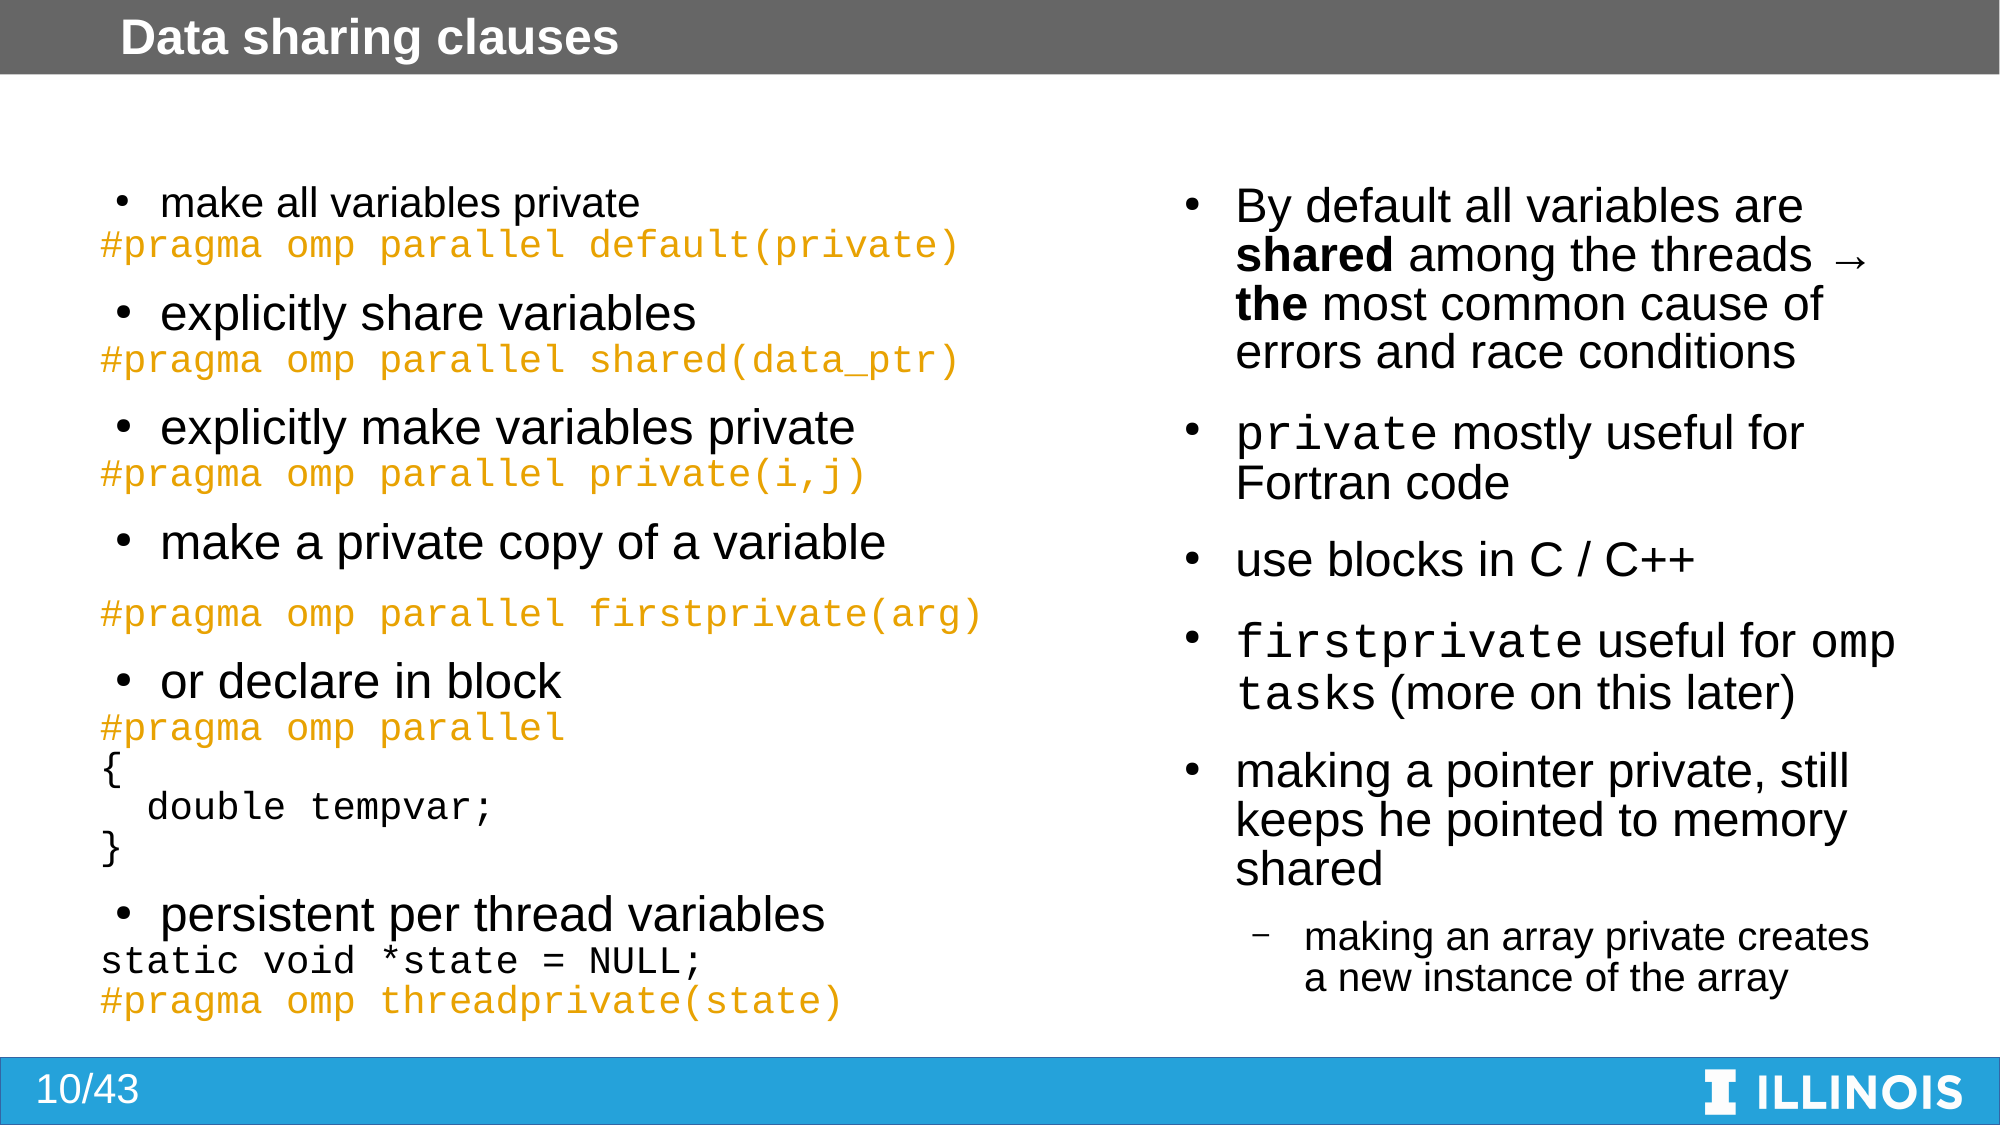

# Data sharing clauses
make all variables private
#pragma omp parallel default(private)
explicitly share variables
#pragma omp parallel shared(data_ptr)
explicitly make variables private
#pragma omp parallel private(i,j)
make a private copy of a variable
#pragma omp parallel firstprivate(arg)
or declare in block
#pragma omp parallel
{
 double tempvar;
}
persistent per thread variables
static void *state = NULL;
#pragma omp threadprivate(state)
By default all variables are shared among the threads → the most common cause of errors and race conditions
private mostly useful for Fortran code
use blocks in C / C++
firstprivate useful for omp tasks (more on this later)
making a pointer private, still keeps he pointed to memory shared
making an array private creates a new instance of the array